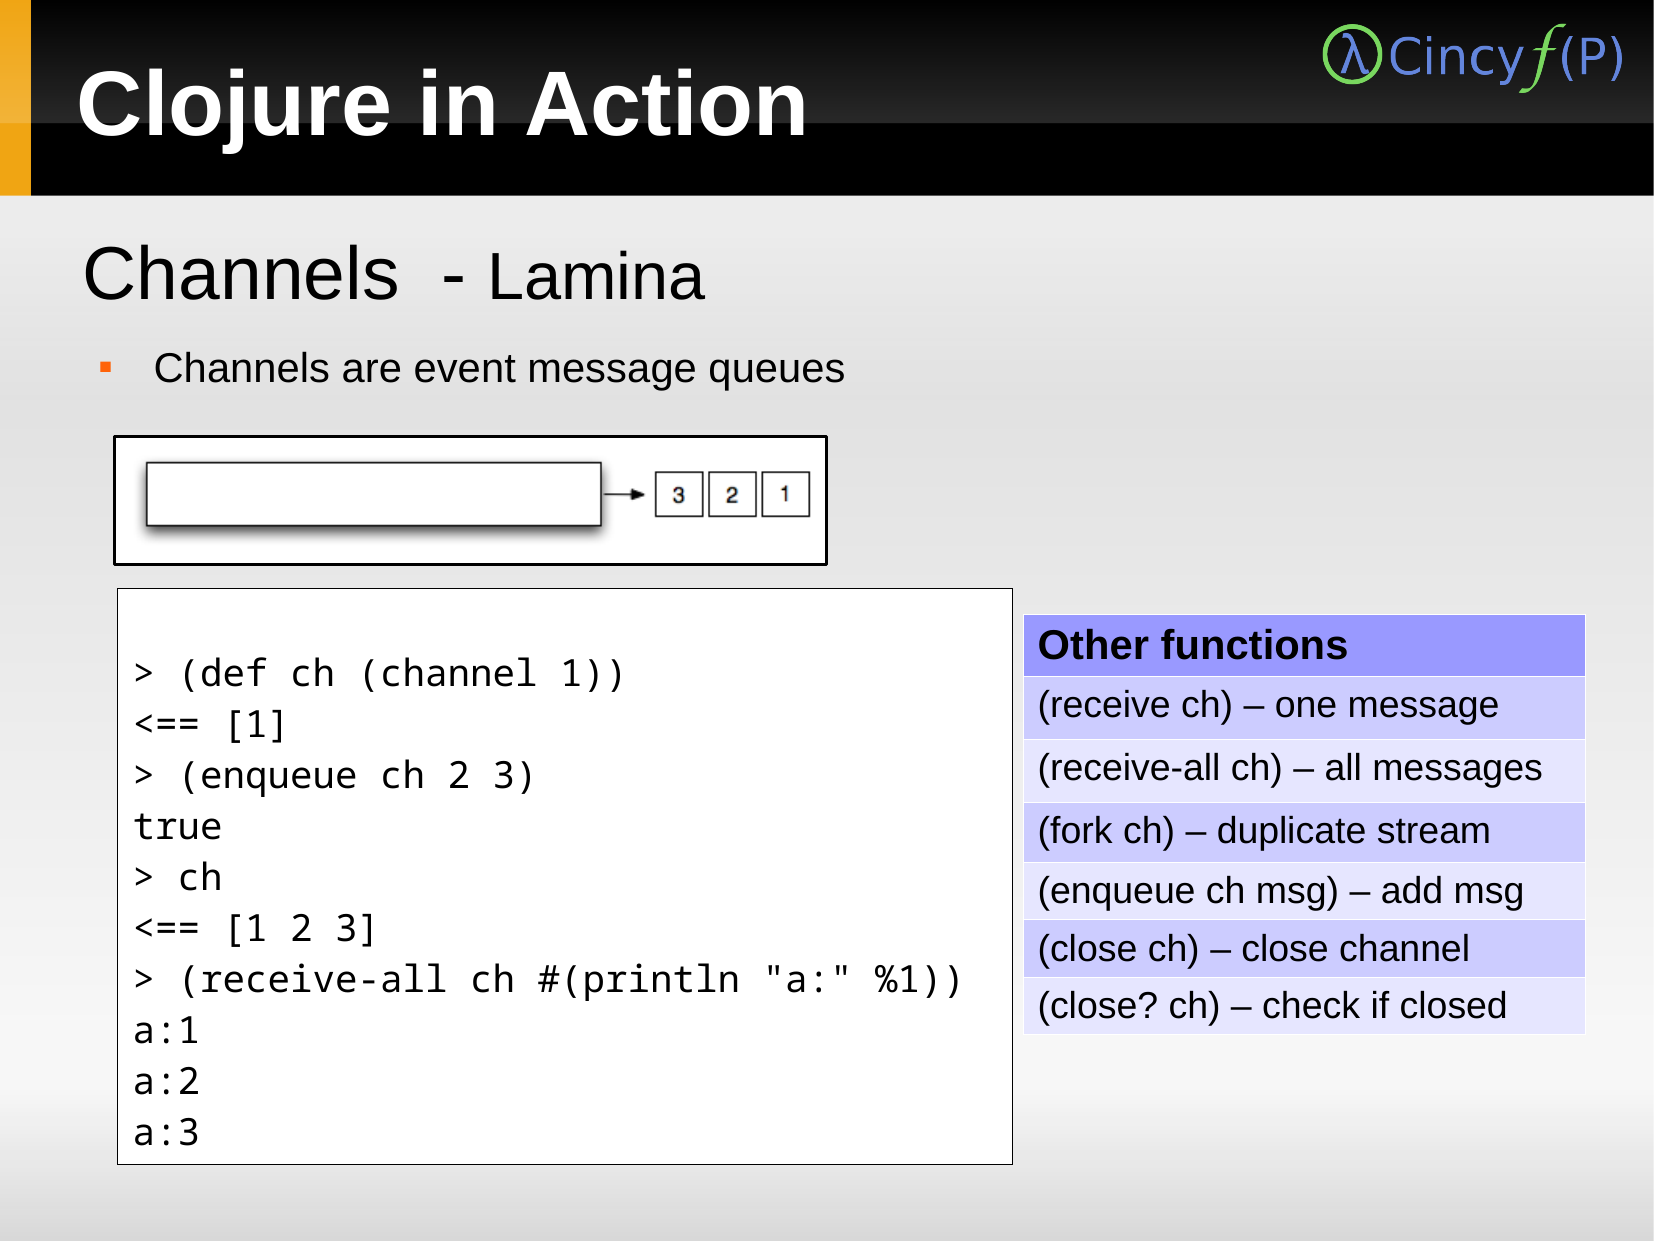

# Clojure in Action
Channels - Lamina
Channels are event message queues
> (def ch (channel 1))
<== [1]
> (enqueue ch 2 3)
true
> ch
<== [1 2 3]
> (receive-all ch #(println "a:" %1))
a:1
a:2
a:3
| Other functions |
| --- |
| (receive ch) – one message |
| (receive-all ch) – all messages |
| (fork ch) – duplicate stream |
| (enqueue ch msg) – add msg |
| (close ch) – close channel |
| (close? ch) – check if closed |